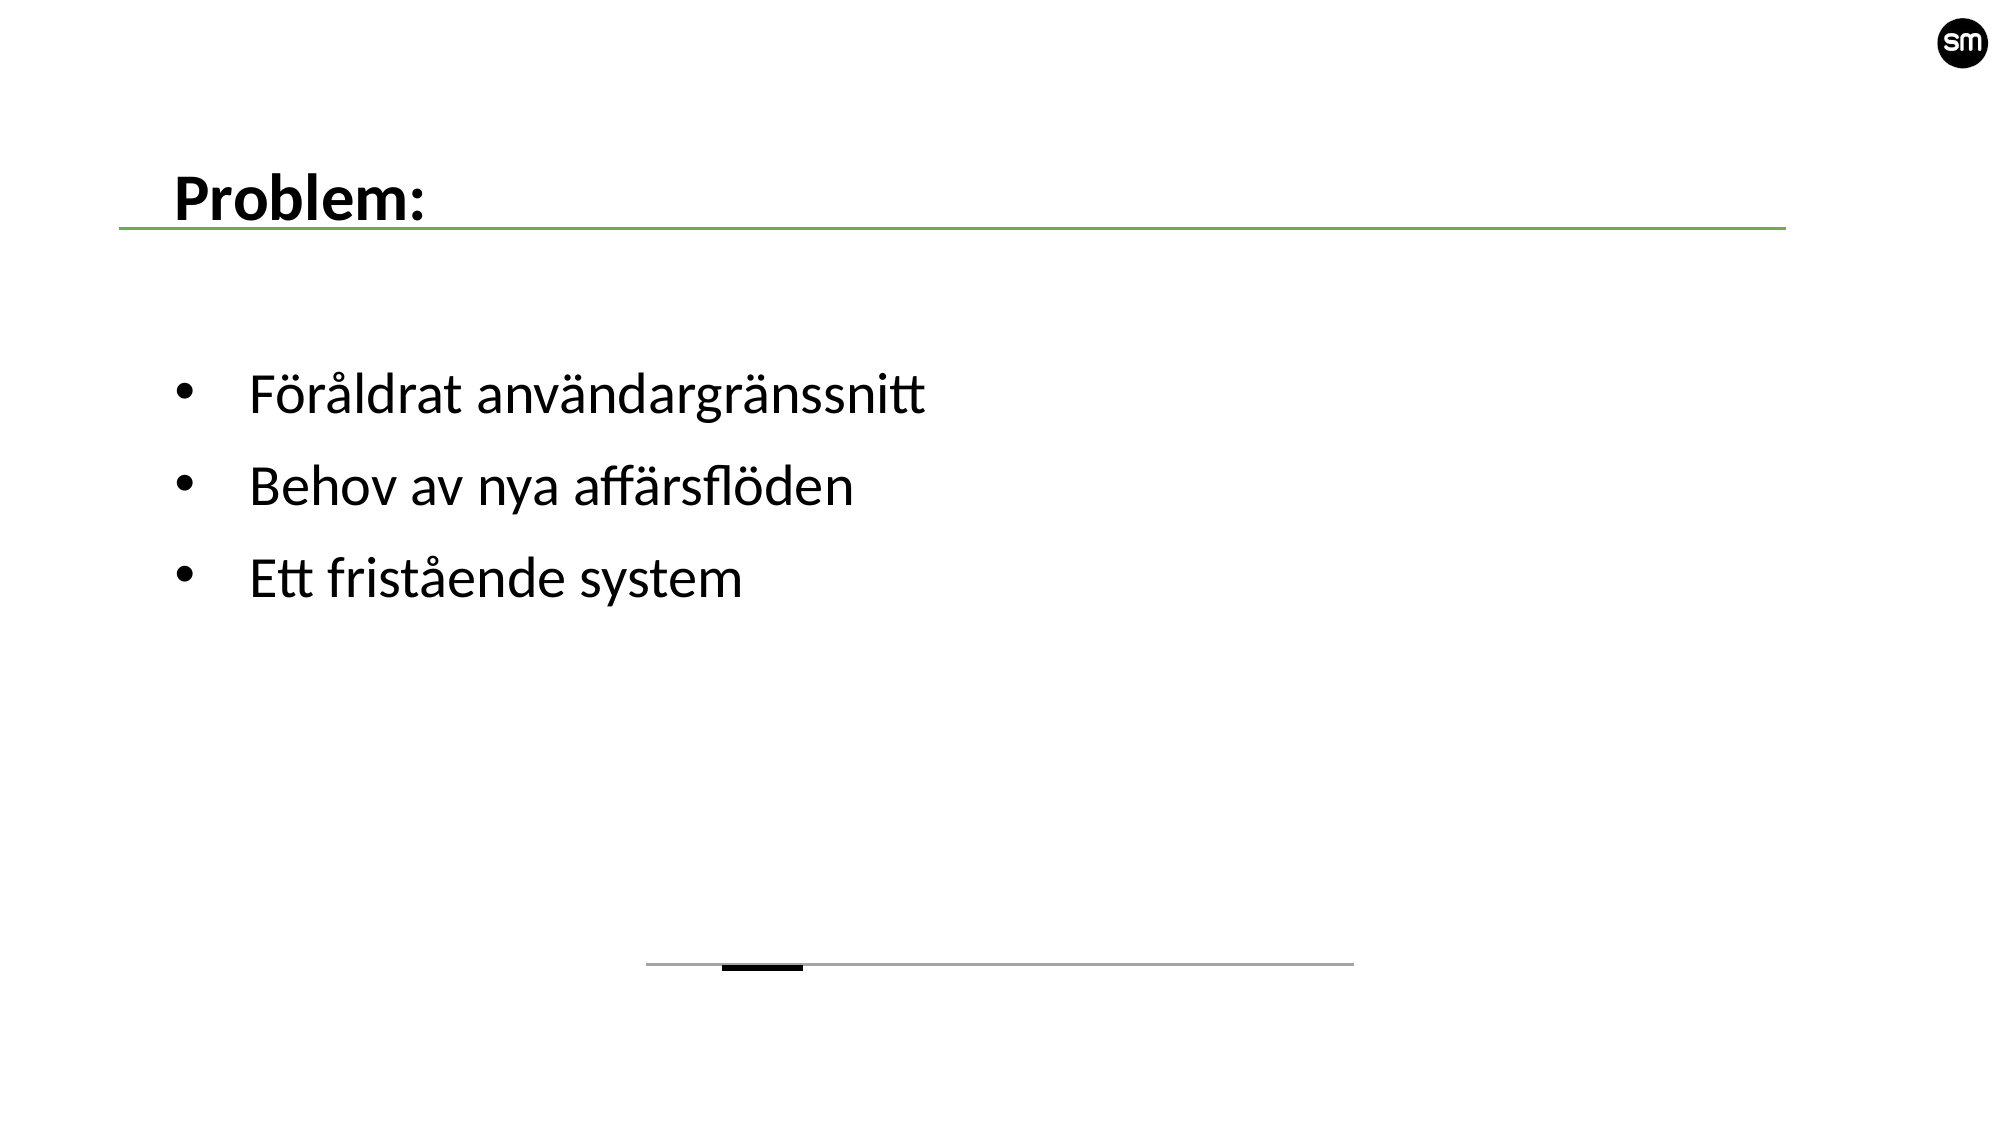

Globalen
Problem:
Föråldrat användargränssnitt
Behov av nya affärsflöden
Ett fristående system
Lösning:
En webbshop
Nytt användargränssnitt
Förbättra användarupplevelsen
Intuitivt flöde
Enkel tillgång till information
Lämplig systemåterkoppling
Enkel integration